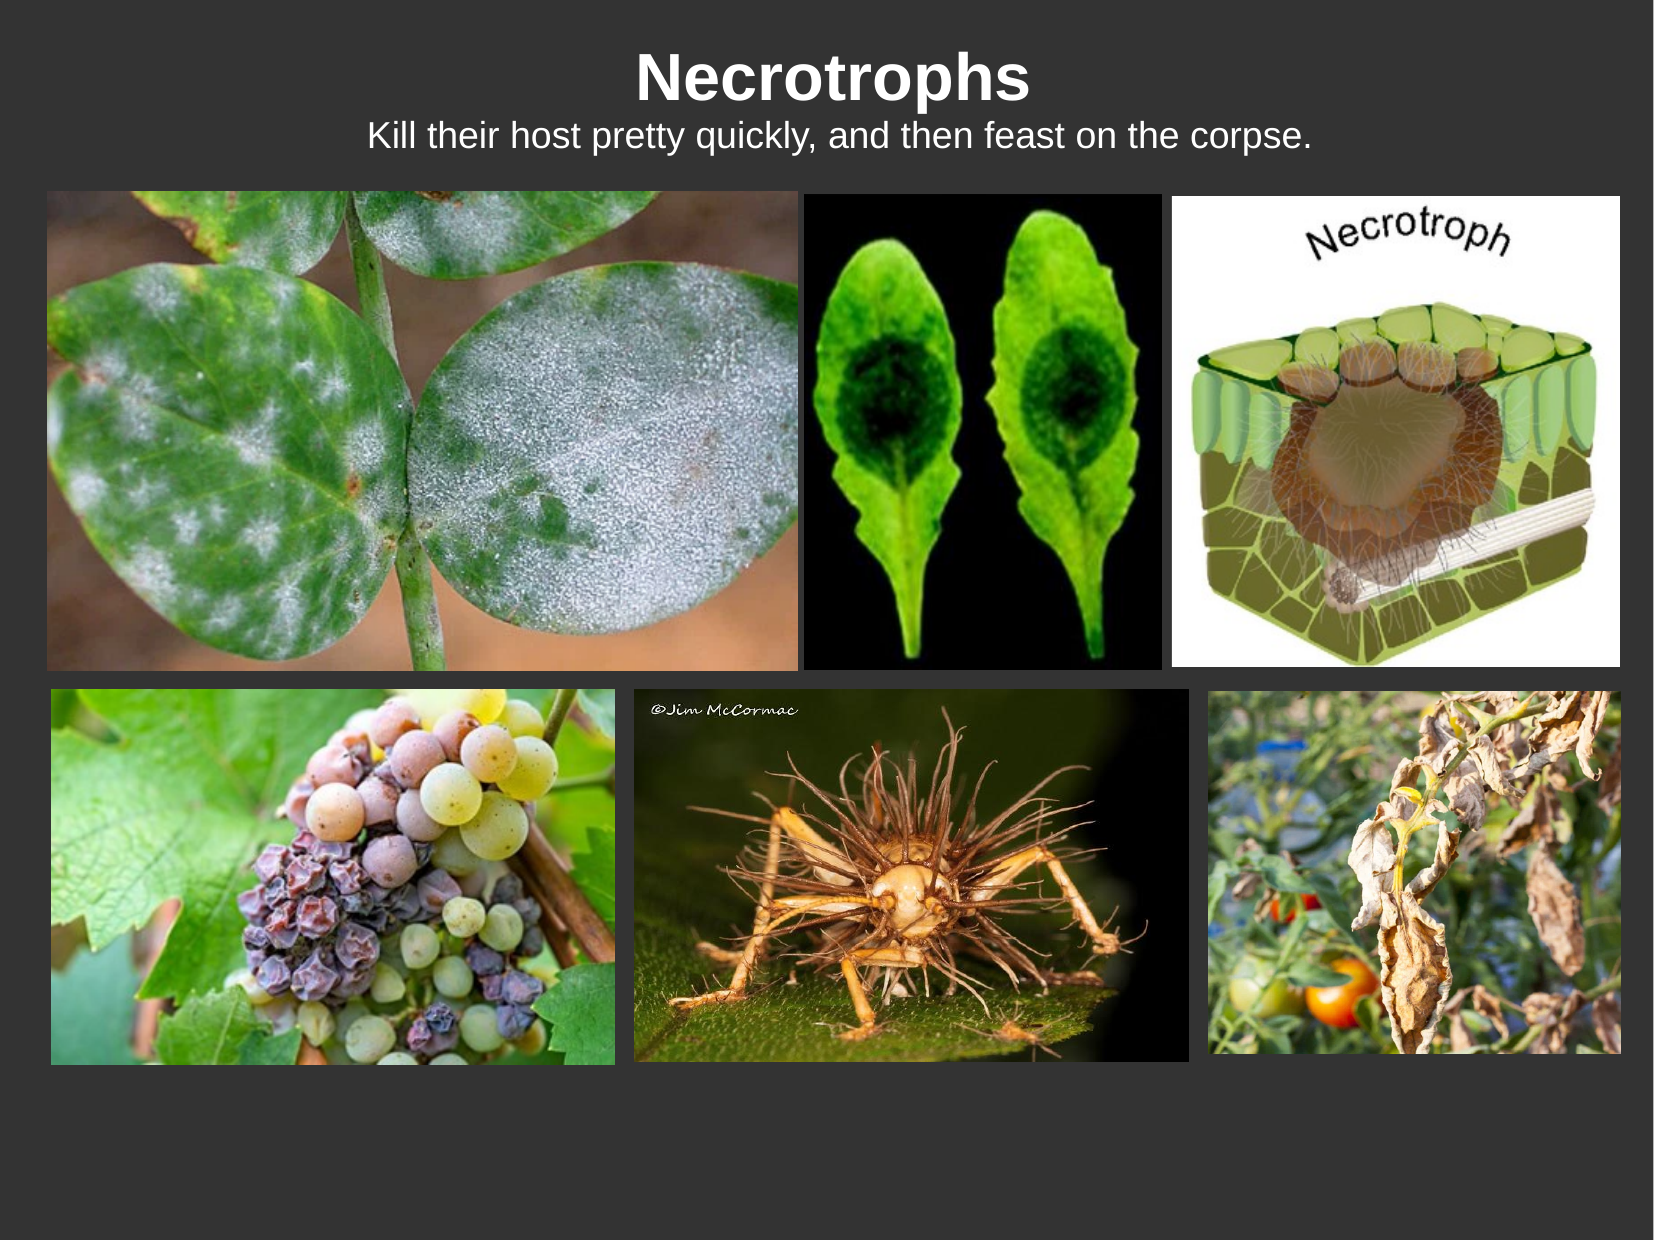

Necrotrophs
Kill their host pretty quickly, and then feast on the corpse.